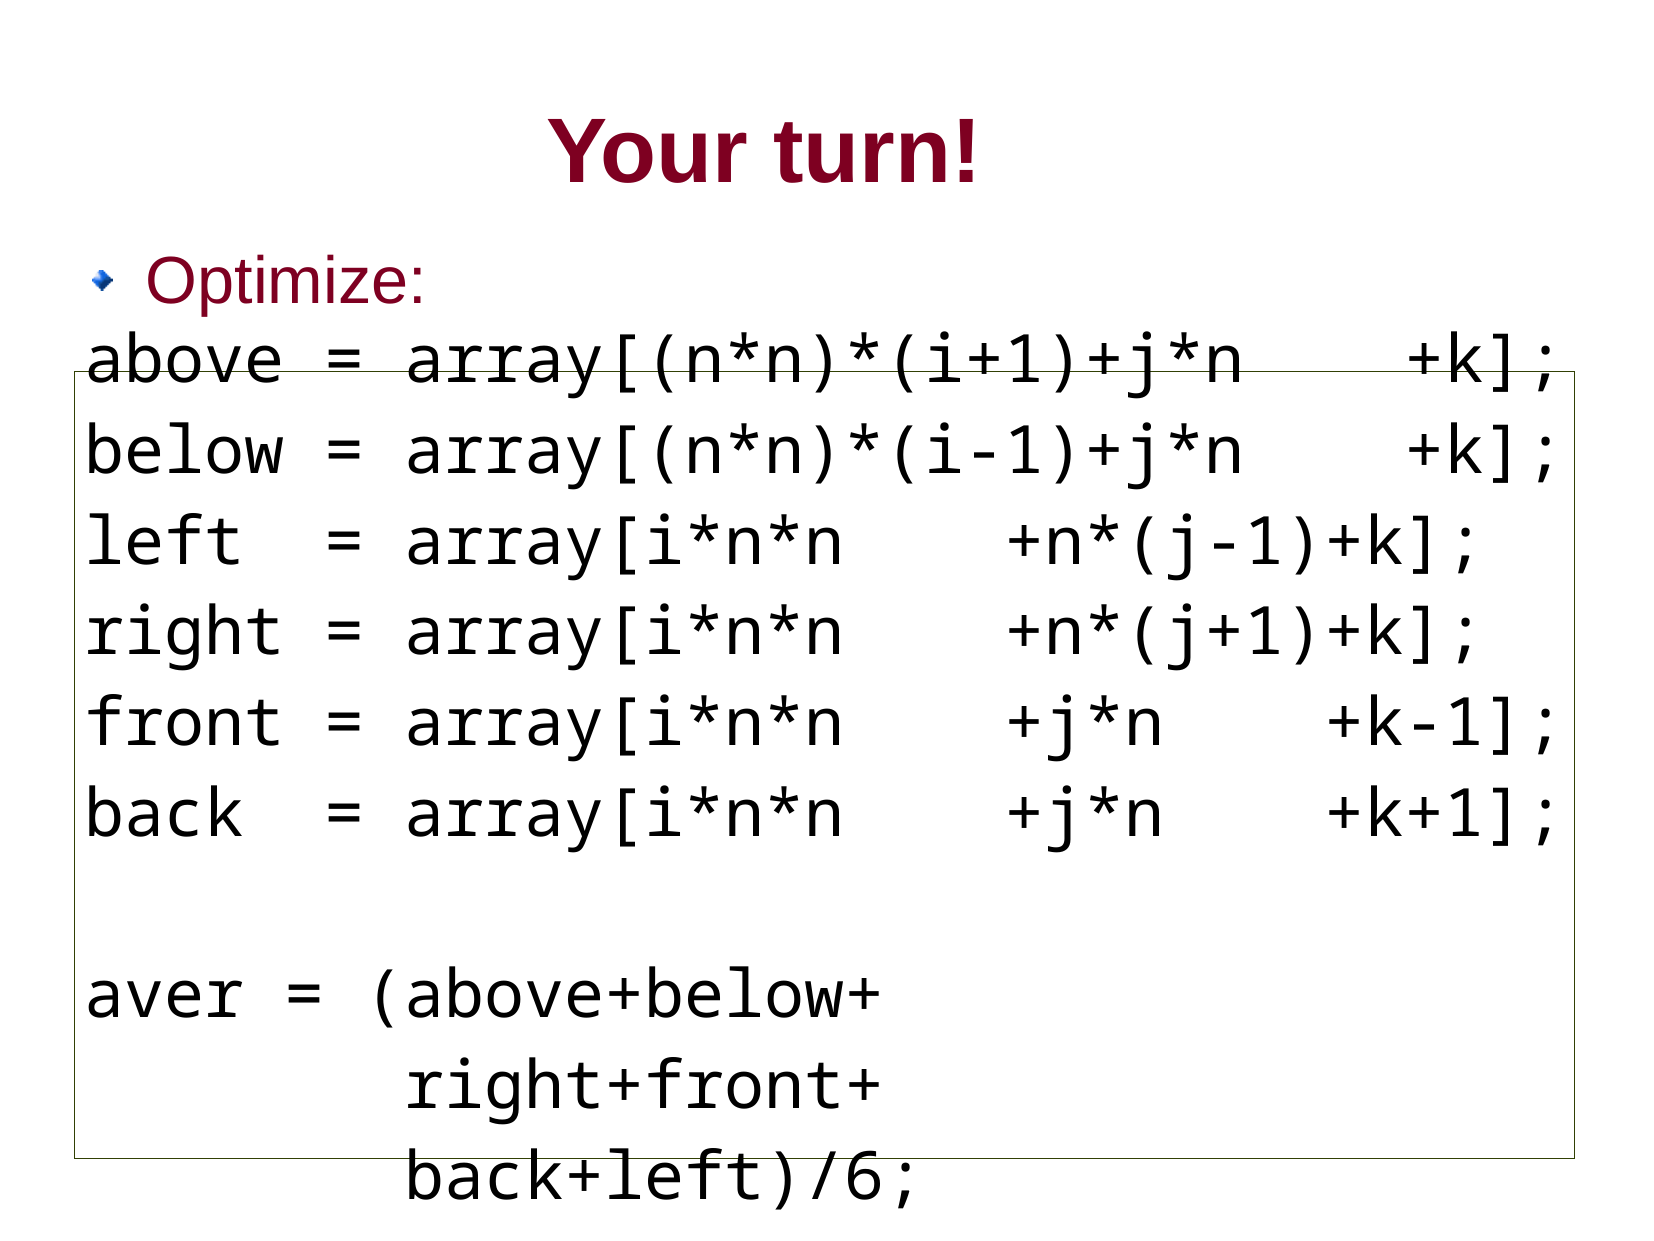

# Your turn!
Optimize:
above = array[(n*n)*(i+1)+j*n +k];
below = array[(n*n)*(i-1)+j*n +k];
left = array[i*n*n +n*(j-1)+k];
right = array[i*n*n +n*(j+1)+k];
front = array[i*n*n +j*n +k-1];
back = array[i*n*n +j*n +k+1];
aver = (above+below+
 right+front+
 back+left)/6;